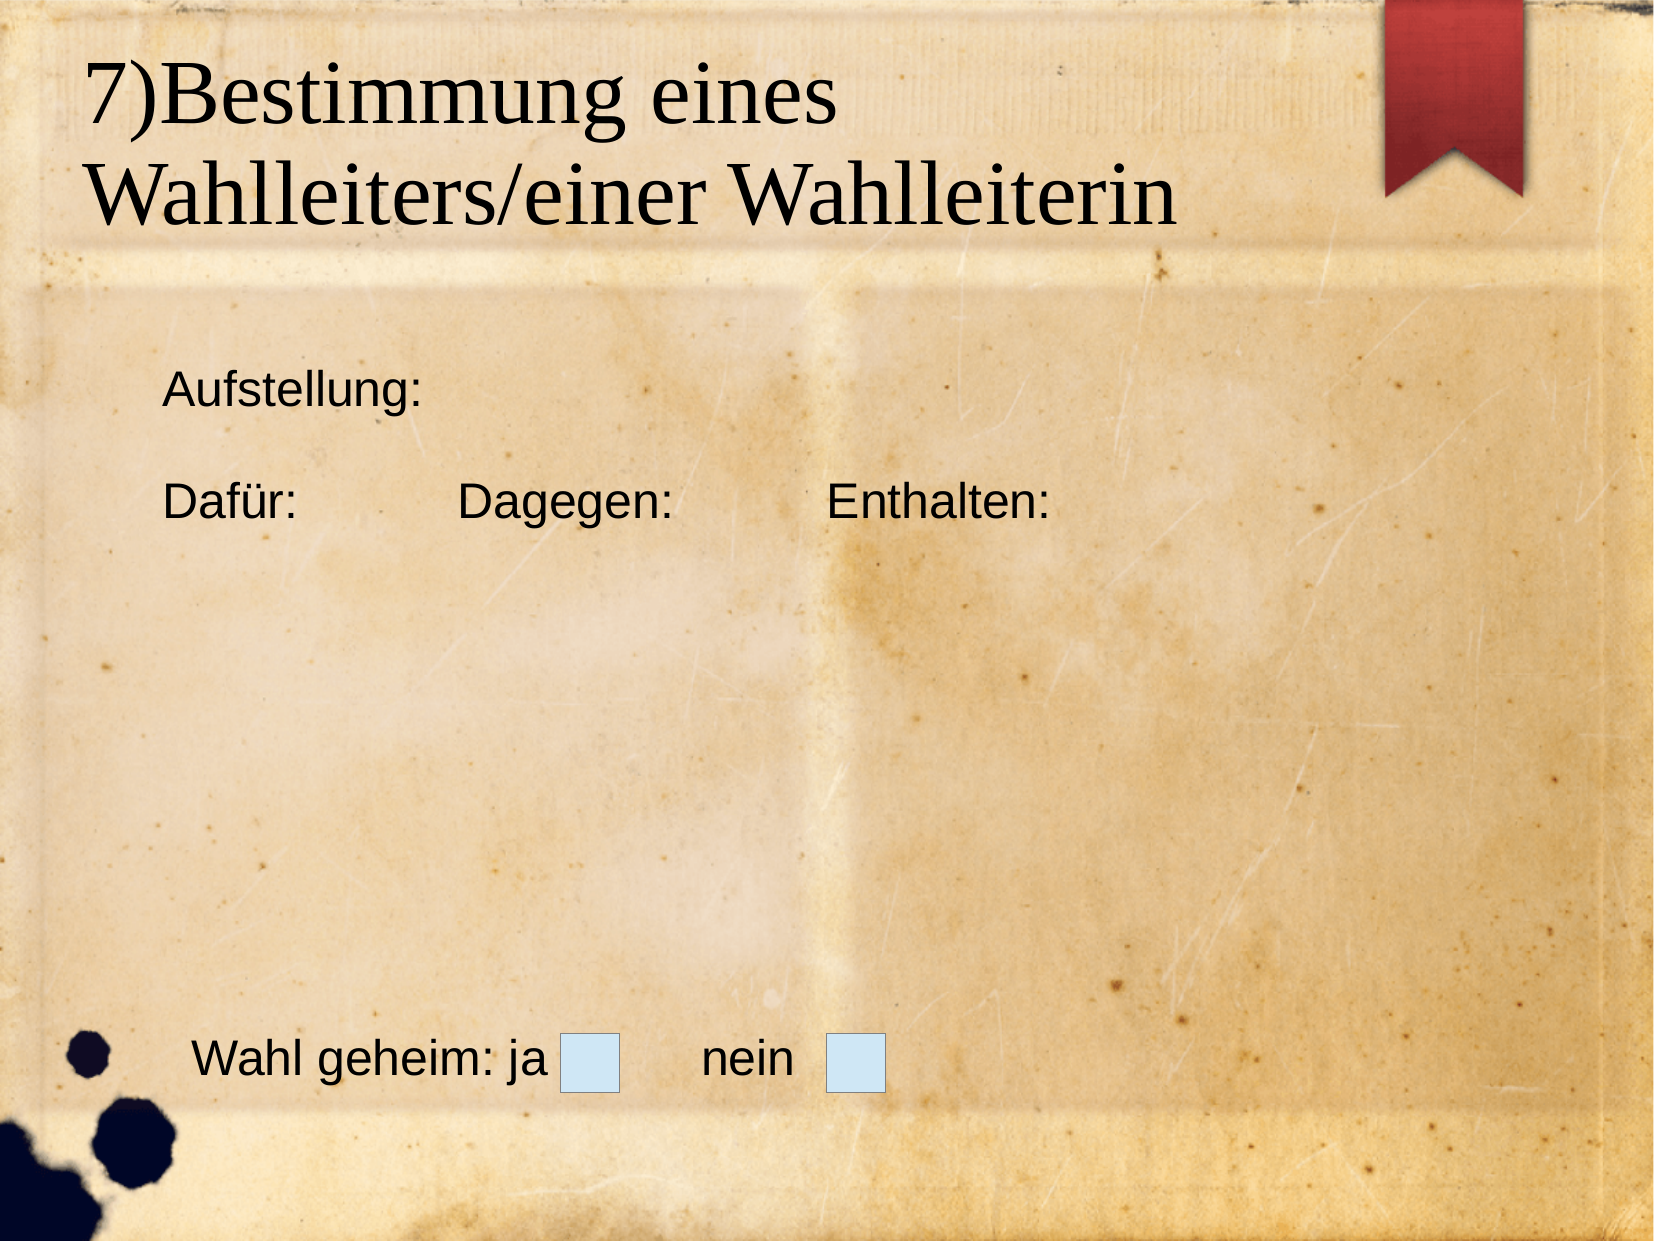

# 7)Bestimmung eines Wahlleiters/einer Wahlleiterin
Aufstellung:
Dafür:			Dagegen:			Enthalten:
Wahl geheim: ja nein